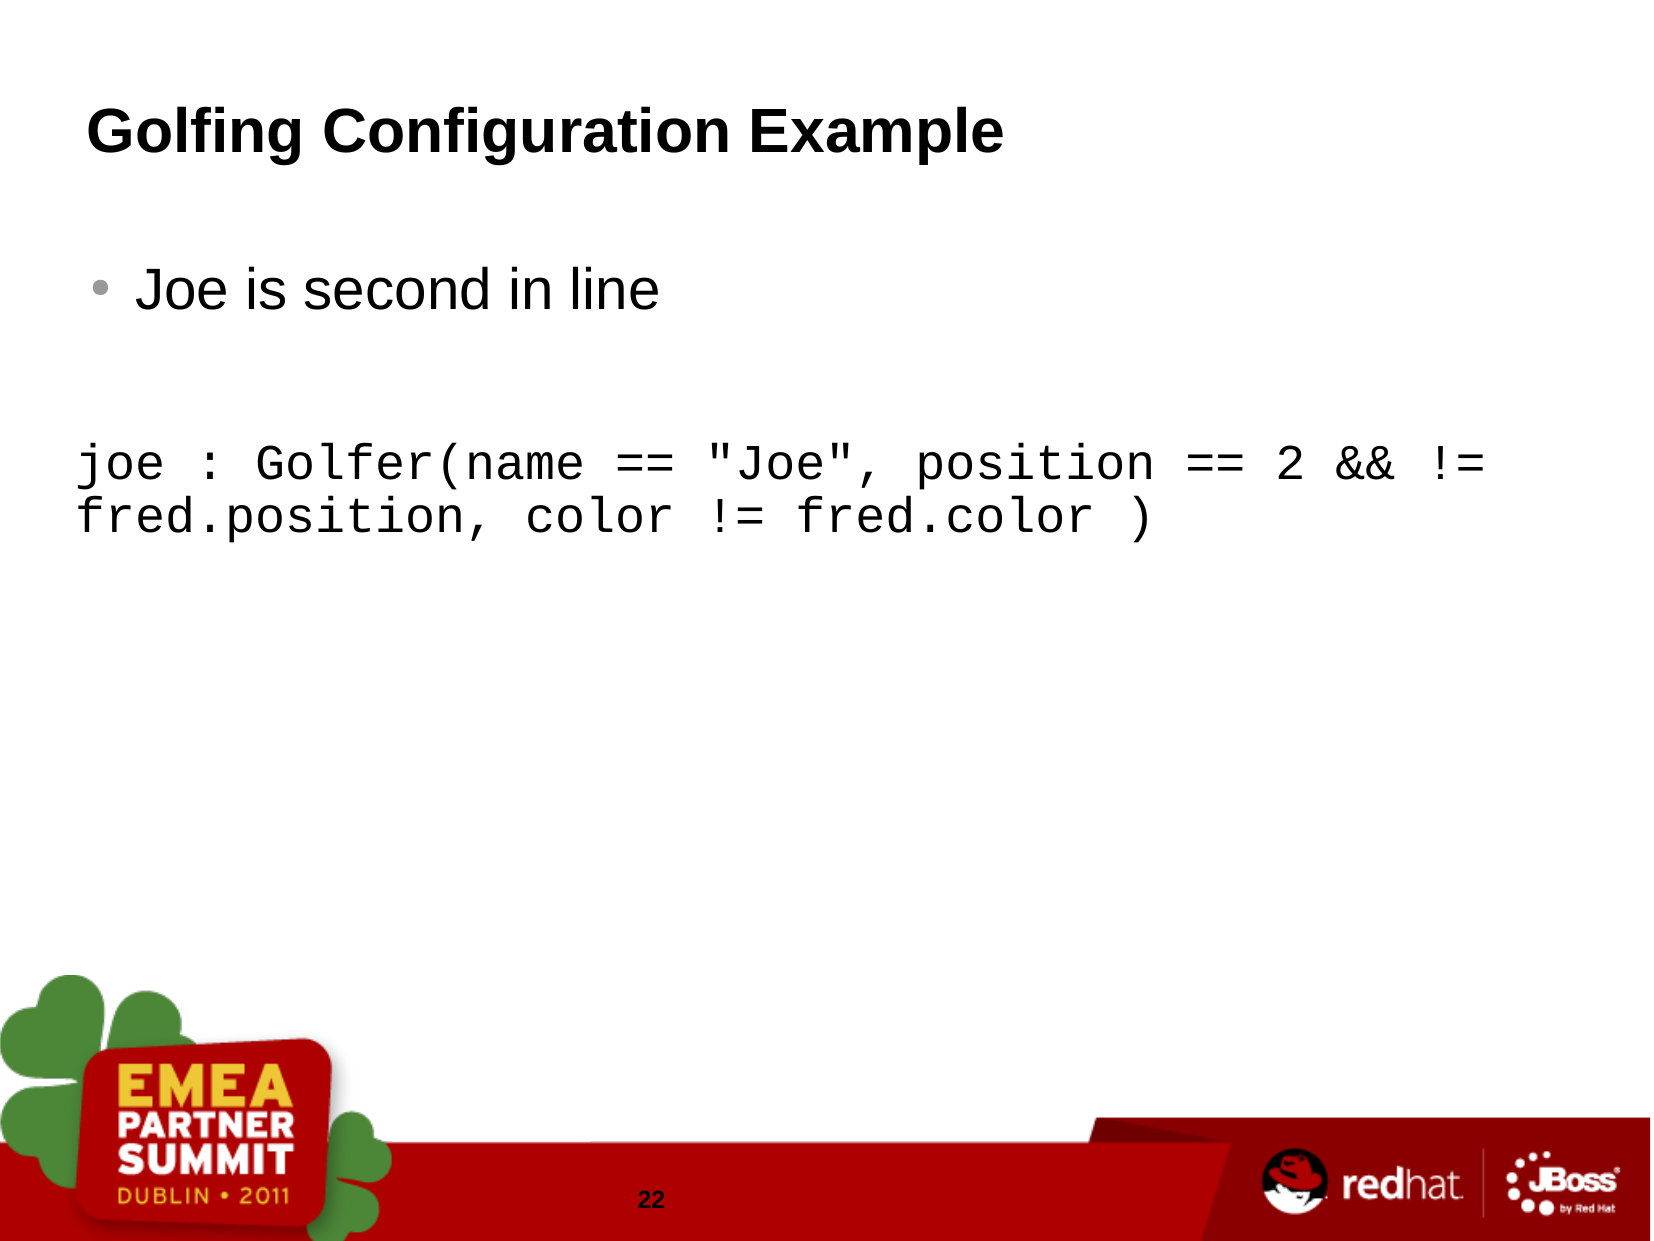

# Golfing Configuration Example
Joe is second in line
joe : Golfer(name == "Joe", position == 2 && != fred.position, color != fred.color )